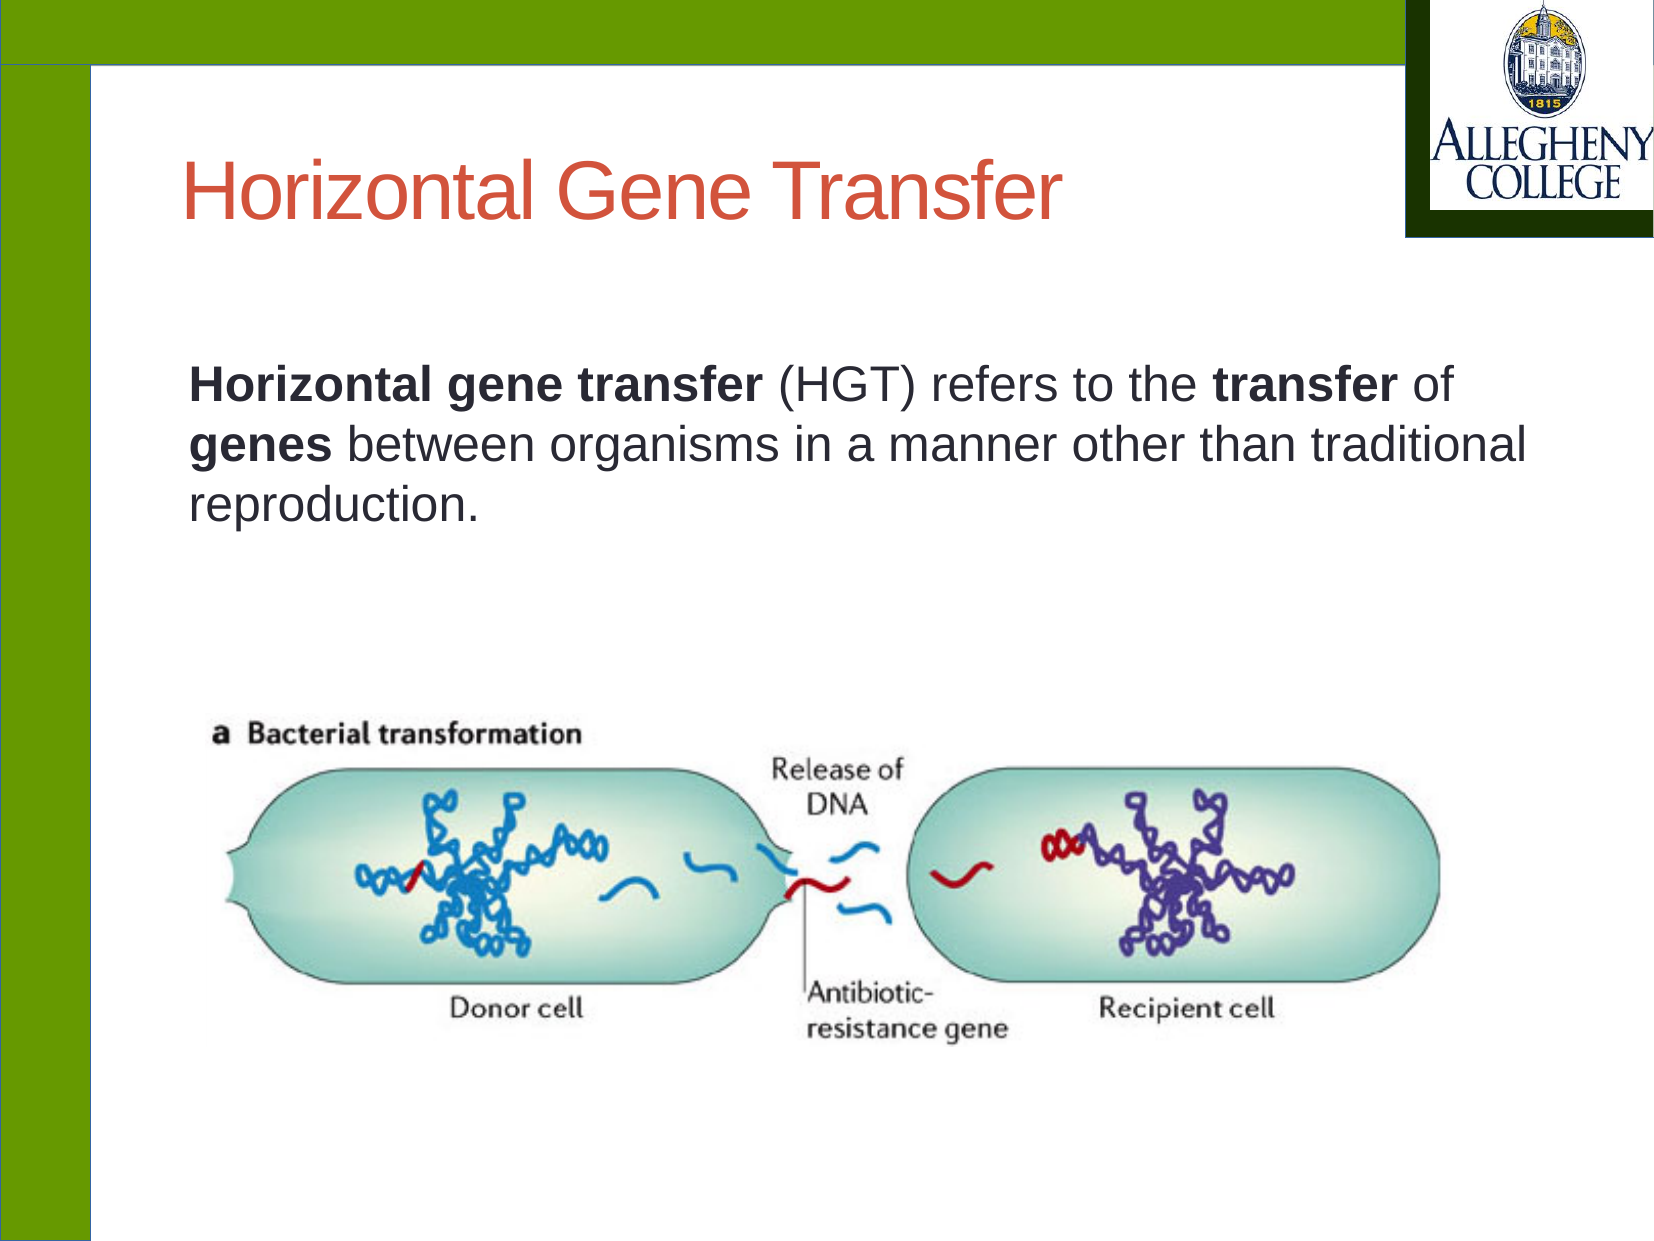

# Horizontal Gene Transfer
Horizontal gene transfer (HGT) refers to the transfer of genes between organisms in a manner other than traditional reproduction.